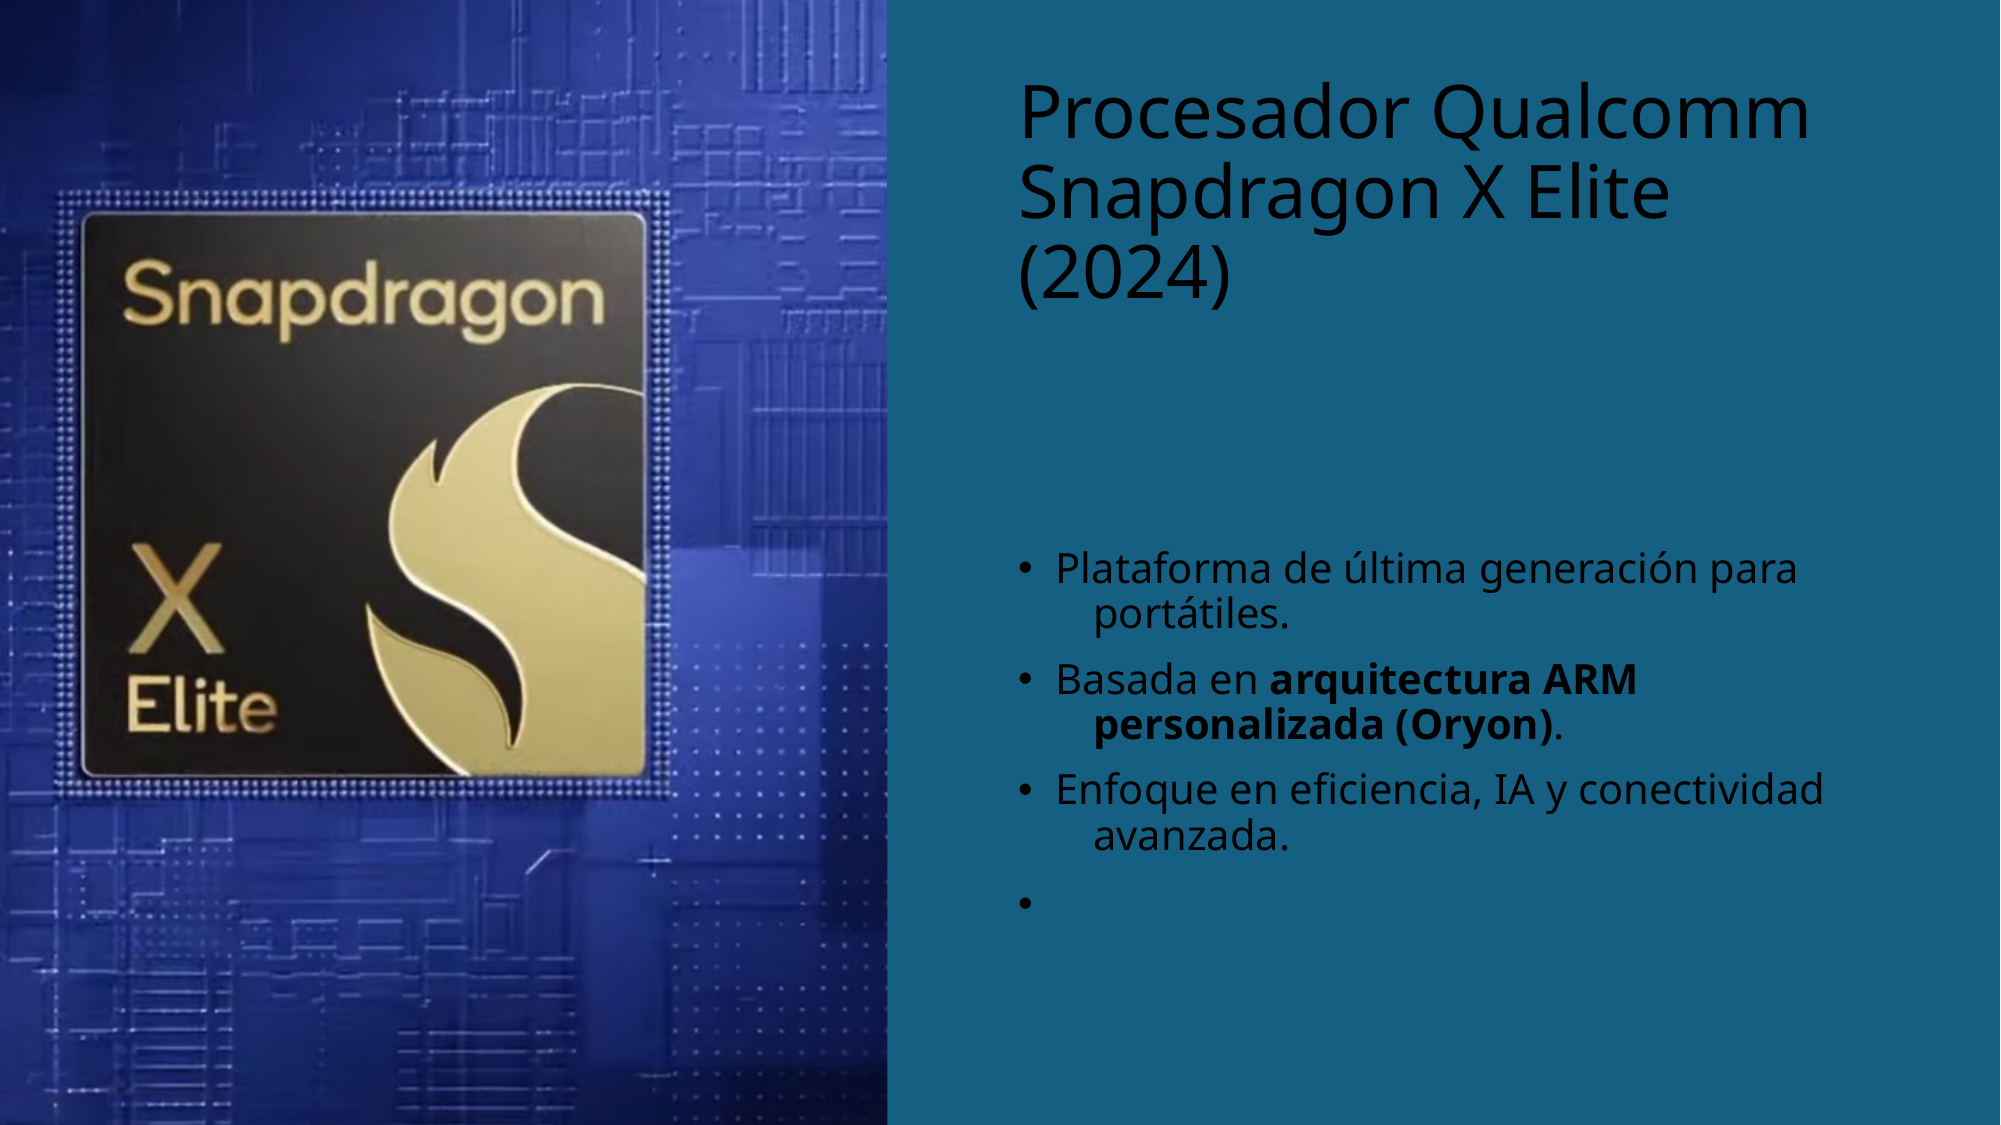

# Procesador Qualcomm Snapdragon X Elite (2024)
Plataforma de última generación para portátiles.
Basada en arquitectura ARM personalizada (Oryon).
Enfoque en eficiencia, IA y conectividad avanzada.